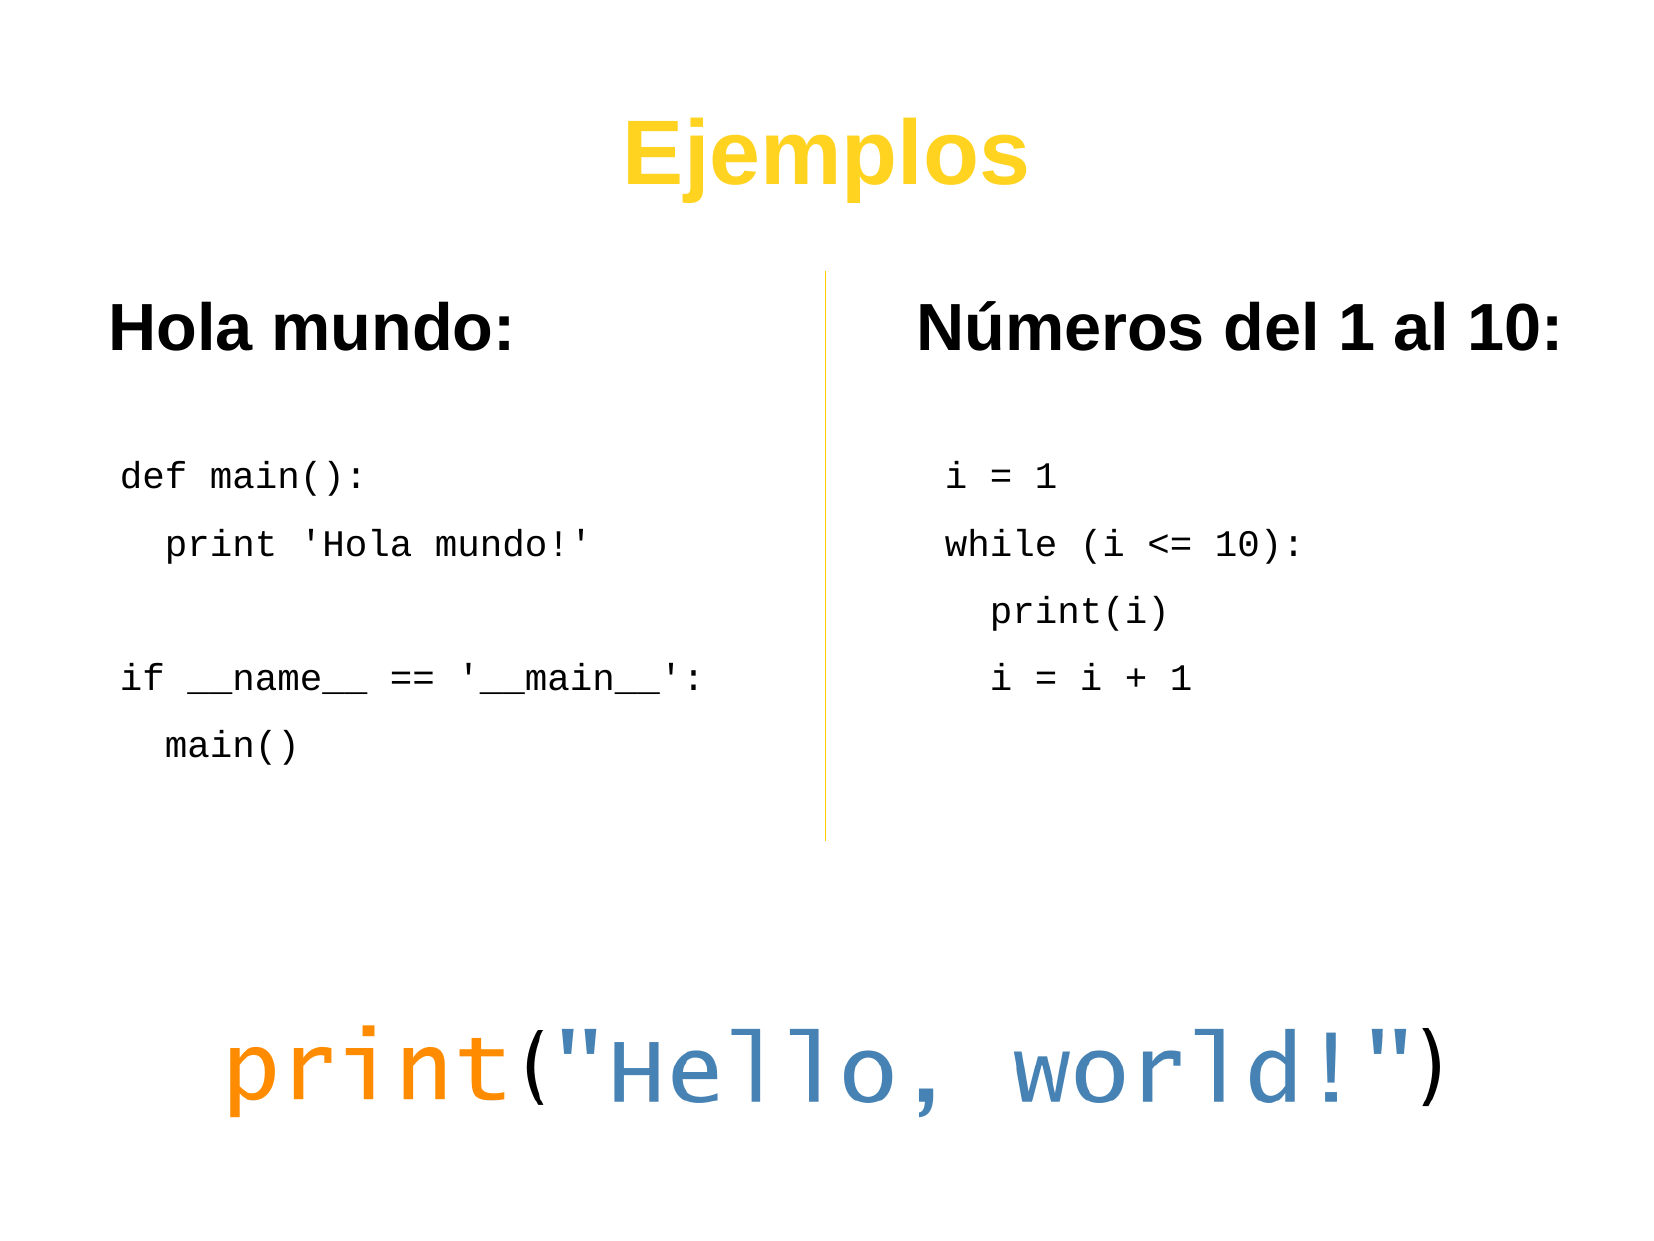

# Ejemplos
Hola mundo:
Números del 1 al 10:
def main():
 print 'Hola mundo!'
if __name__ == '__main__':
 main()
i = 1
while (i <= 10):
 print(i)
 i = i + 1